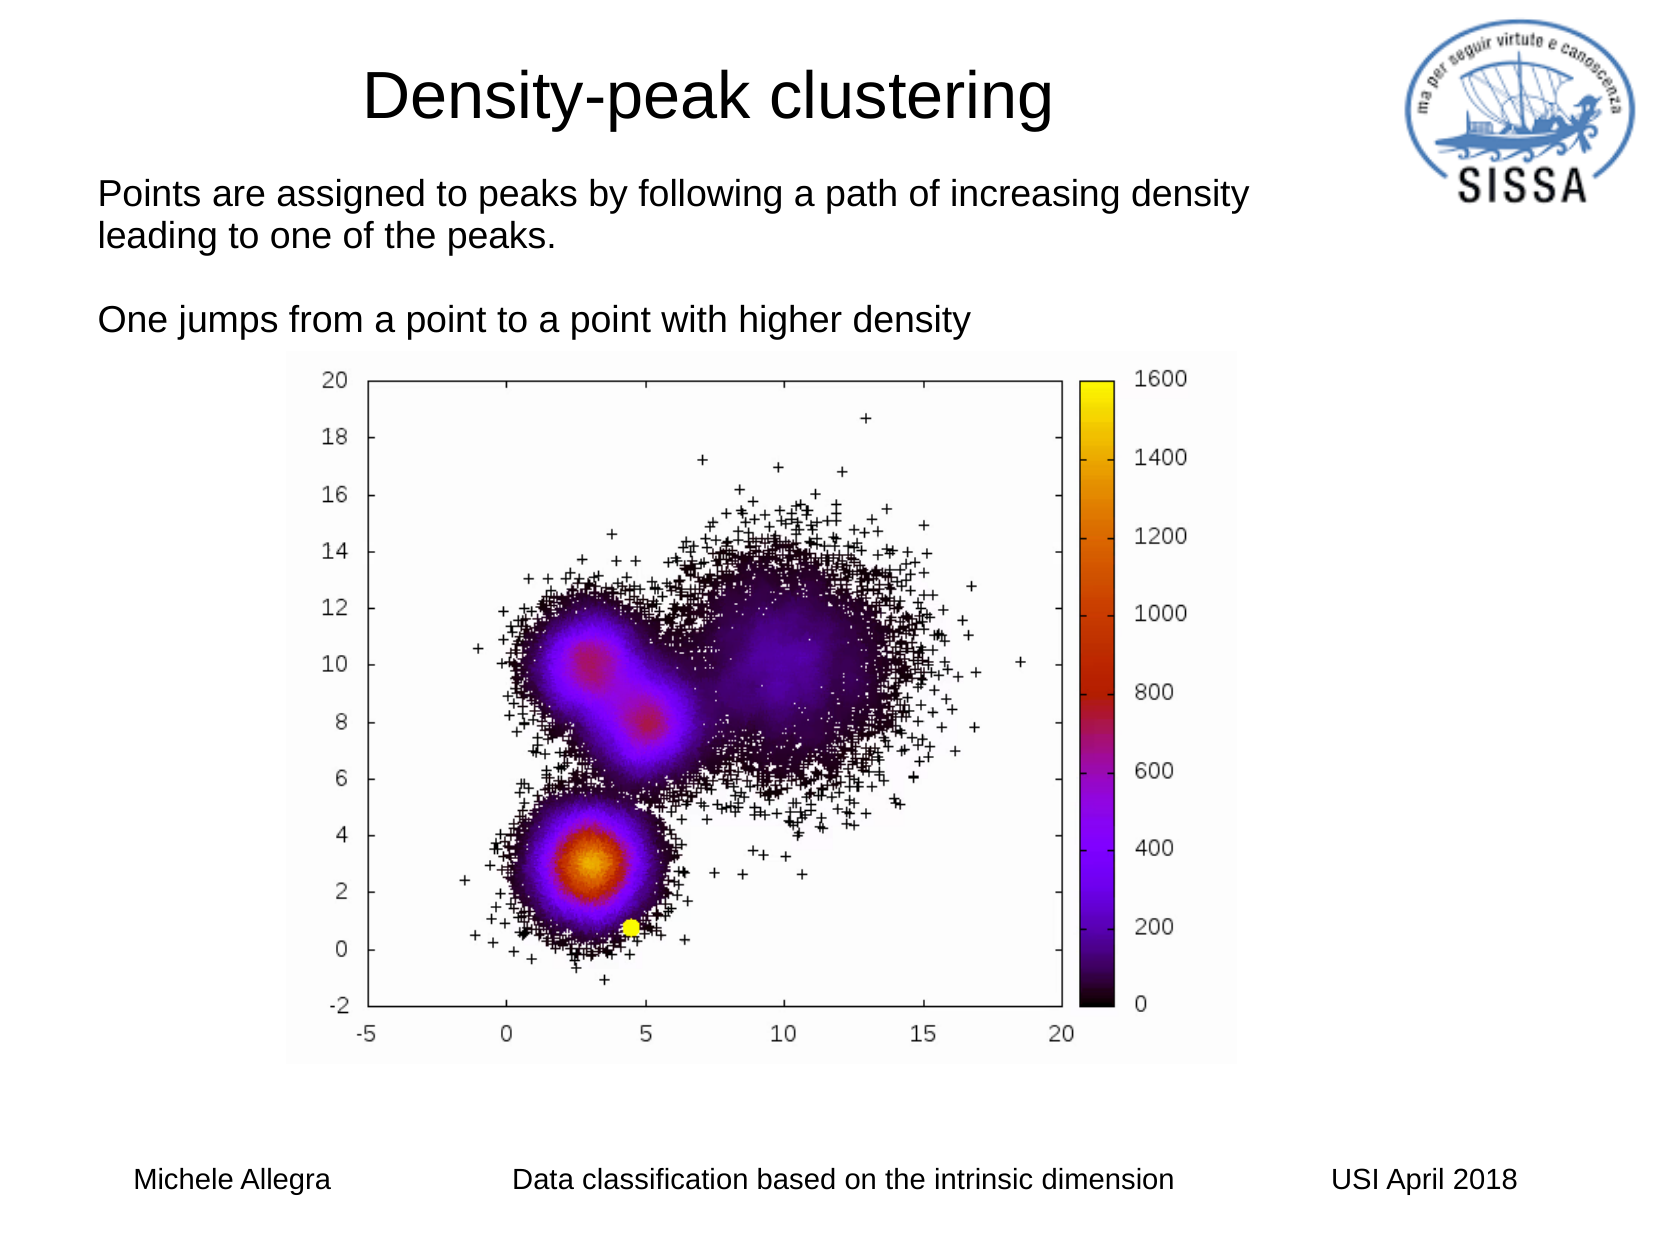

# Density-peak clustering
Points are assigned to peaks by following a path of increasing density leading to one of the peaks.
One jumps from a point to a point with higher density
Michele Allegra Data classification based on the intrinsic dimension USI April 2018